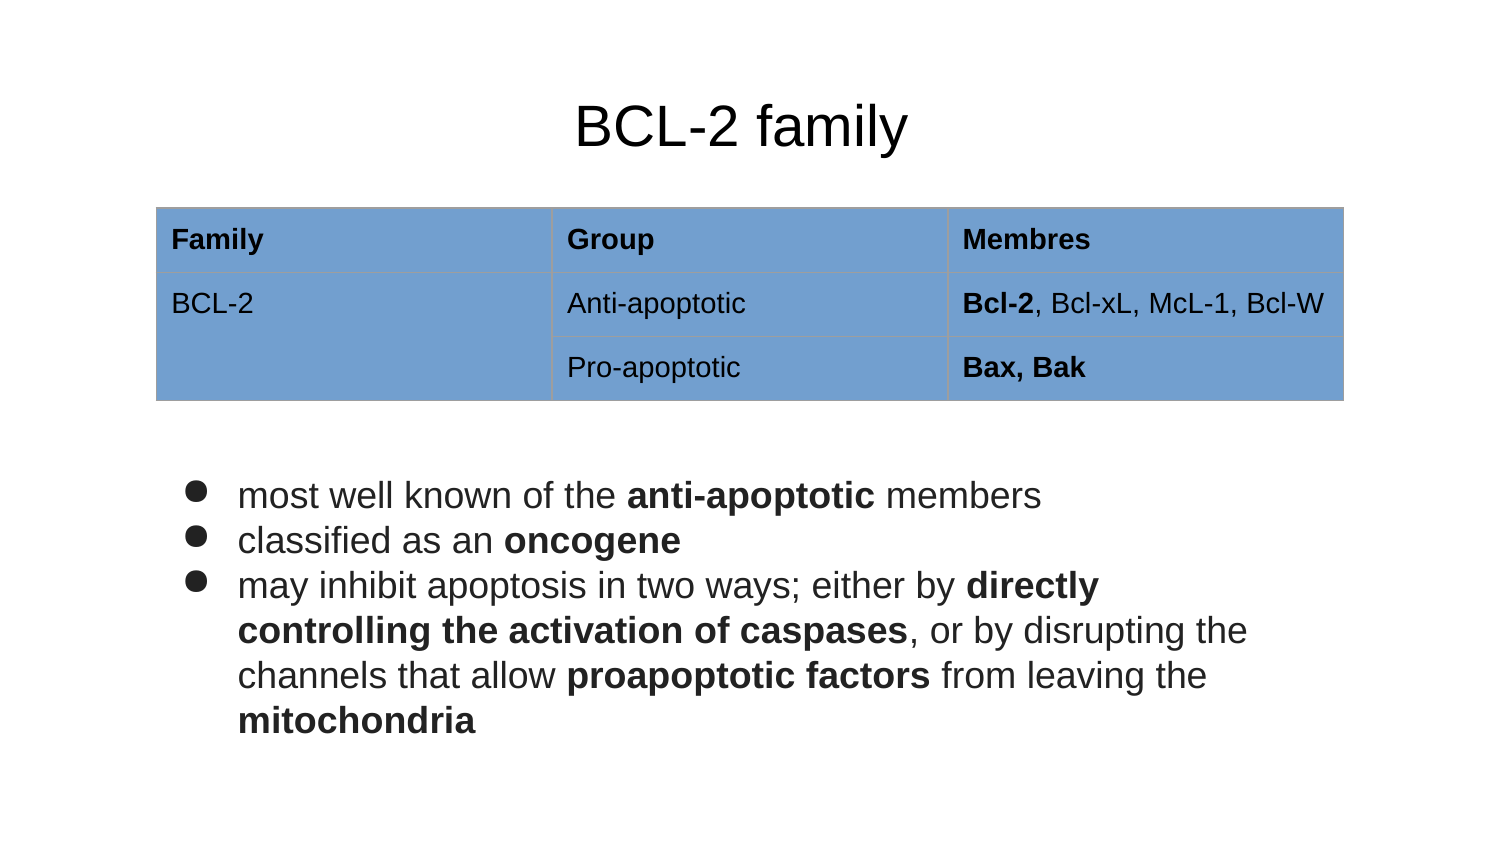

# BCL-2 family
| Family | Group | Membres |
| --- | --- | --- |
| BCL-2 | Anti-apoptotic | Bcl-2, Bcl-xL, McL-1, Bcl-W |
| | Pro-apoptotic | Bax, Bak |
most well known of the anti-apoptotic members
classified as an oncogene
may inhibit apoptosis in two ways; either by directly controlling the activation of caspases, or by disrupting the channels that allow proapoptotic factors from leaving the mitochondria